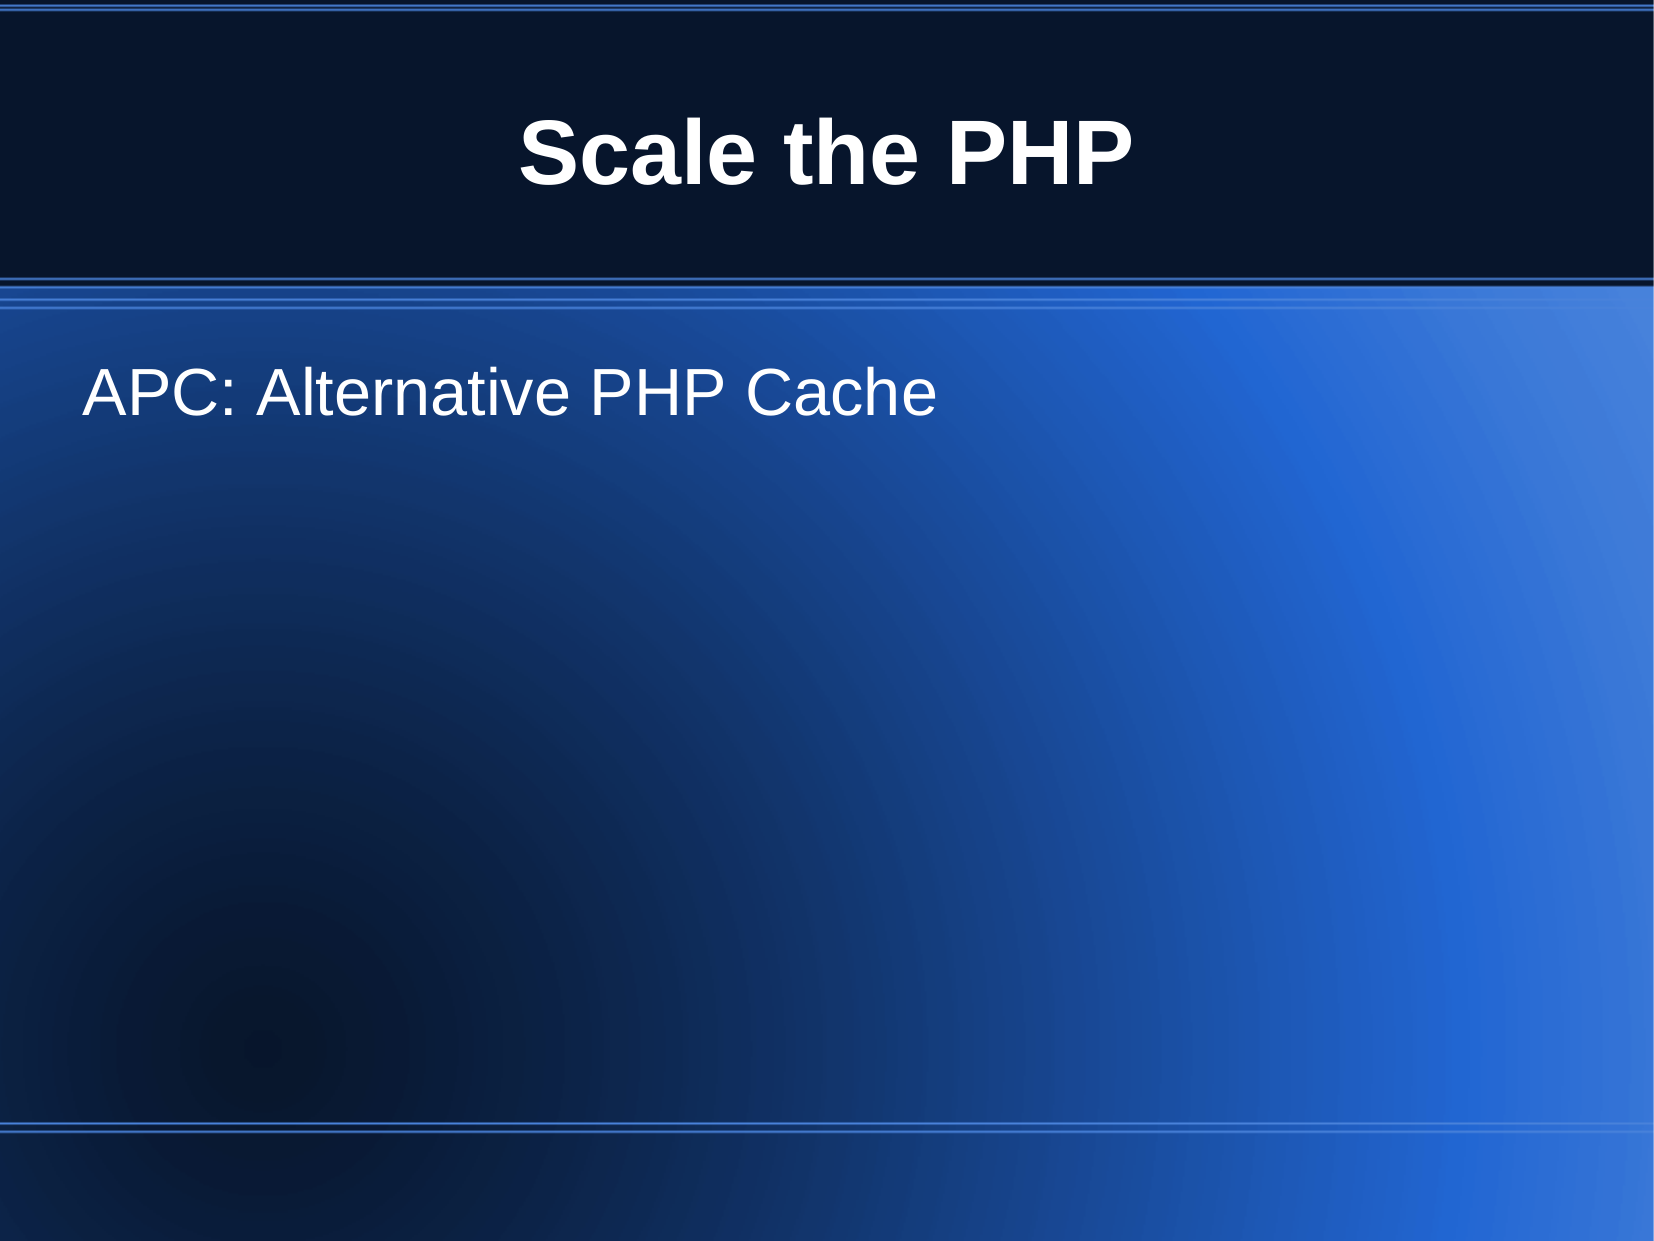

# Scale the PHP
APC: Alternative PHP Cache